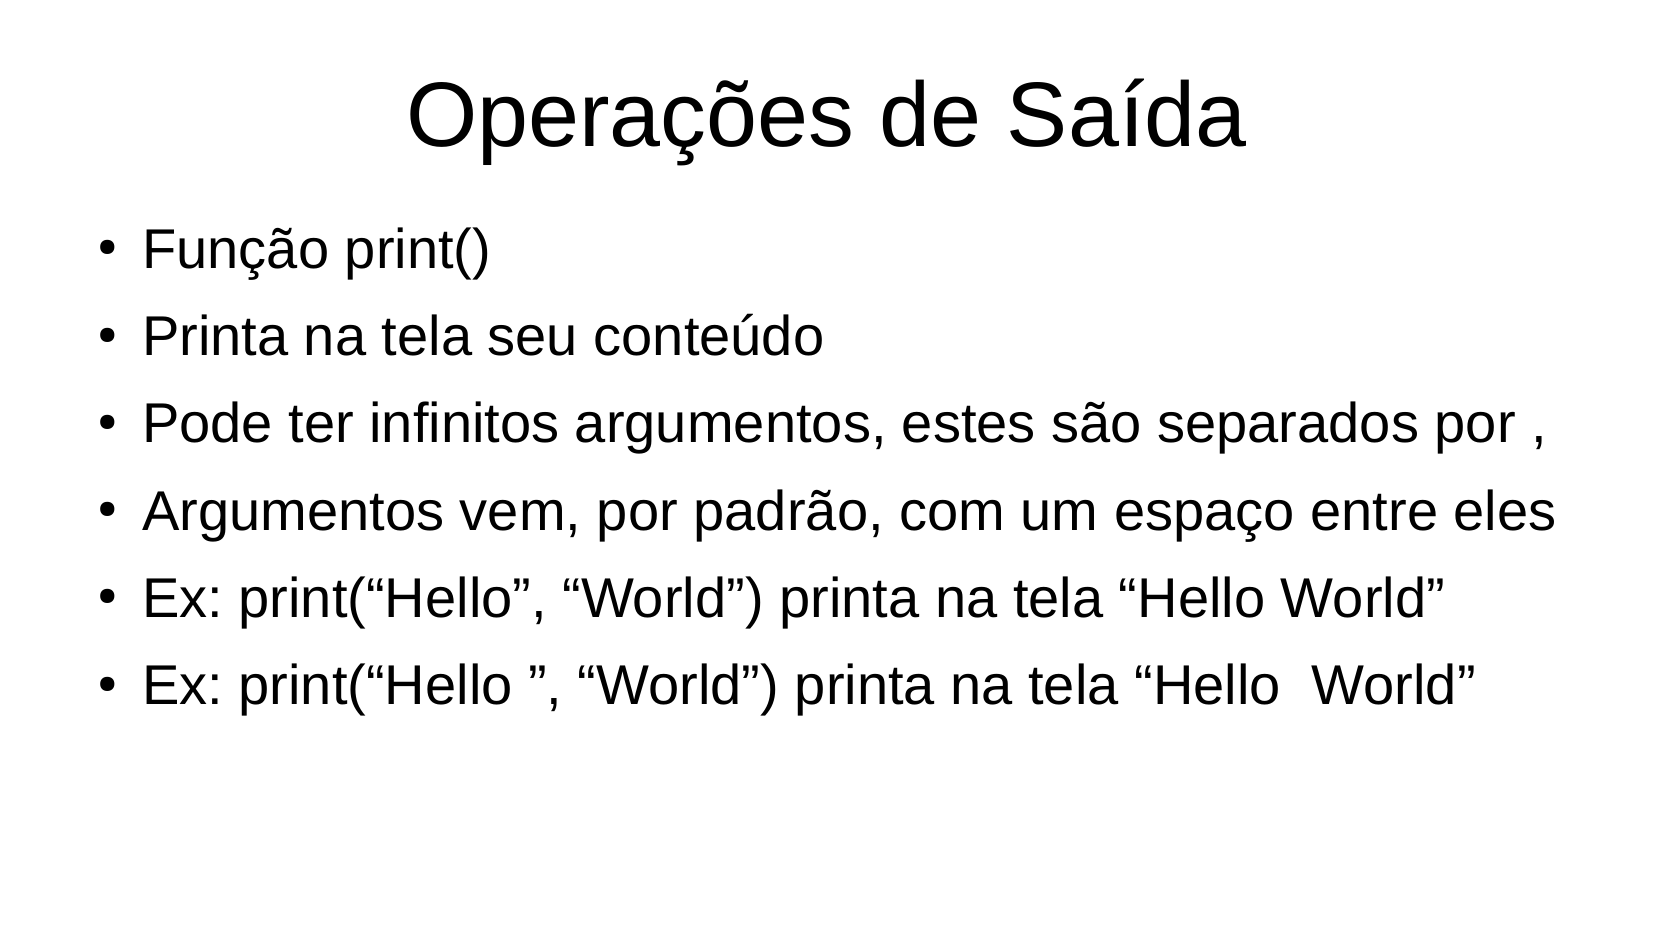

# Operações de Saída
Função print()
Printa na tela seu conteúdo
Pode ter infinitos argumentos, estes são separados por ,
Argumentos vem, por padrão, com um espaço entre eles
Ex: print(“Hello”, “World”) printa na tela “Hello World”
Ex: print(“Hello ”, “World”) printa na tela “Hello World”